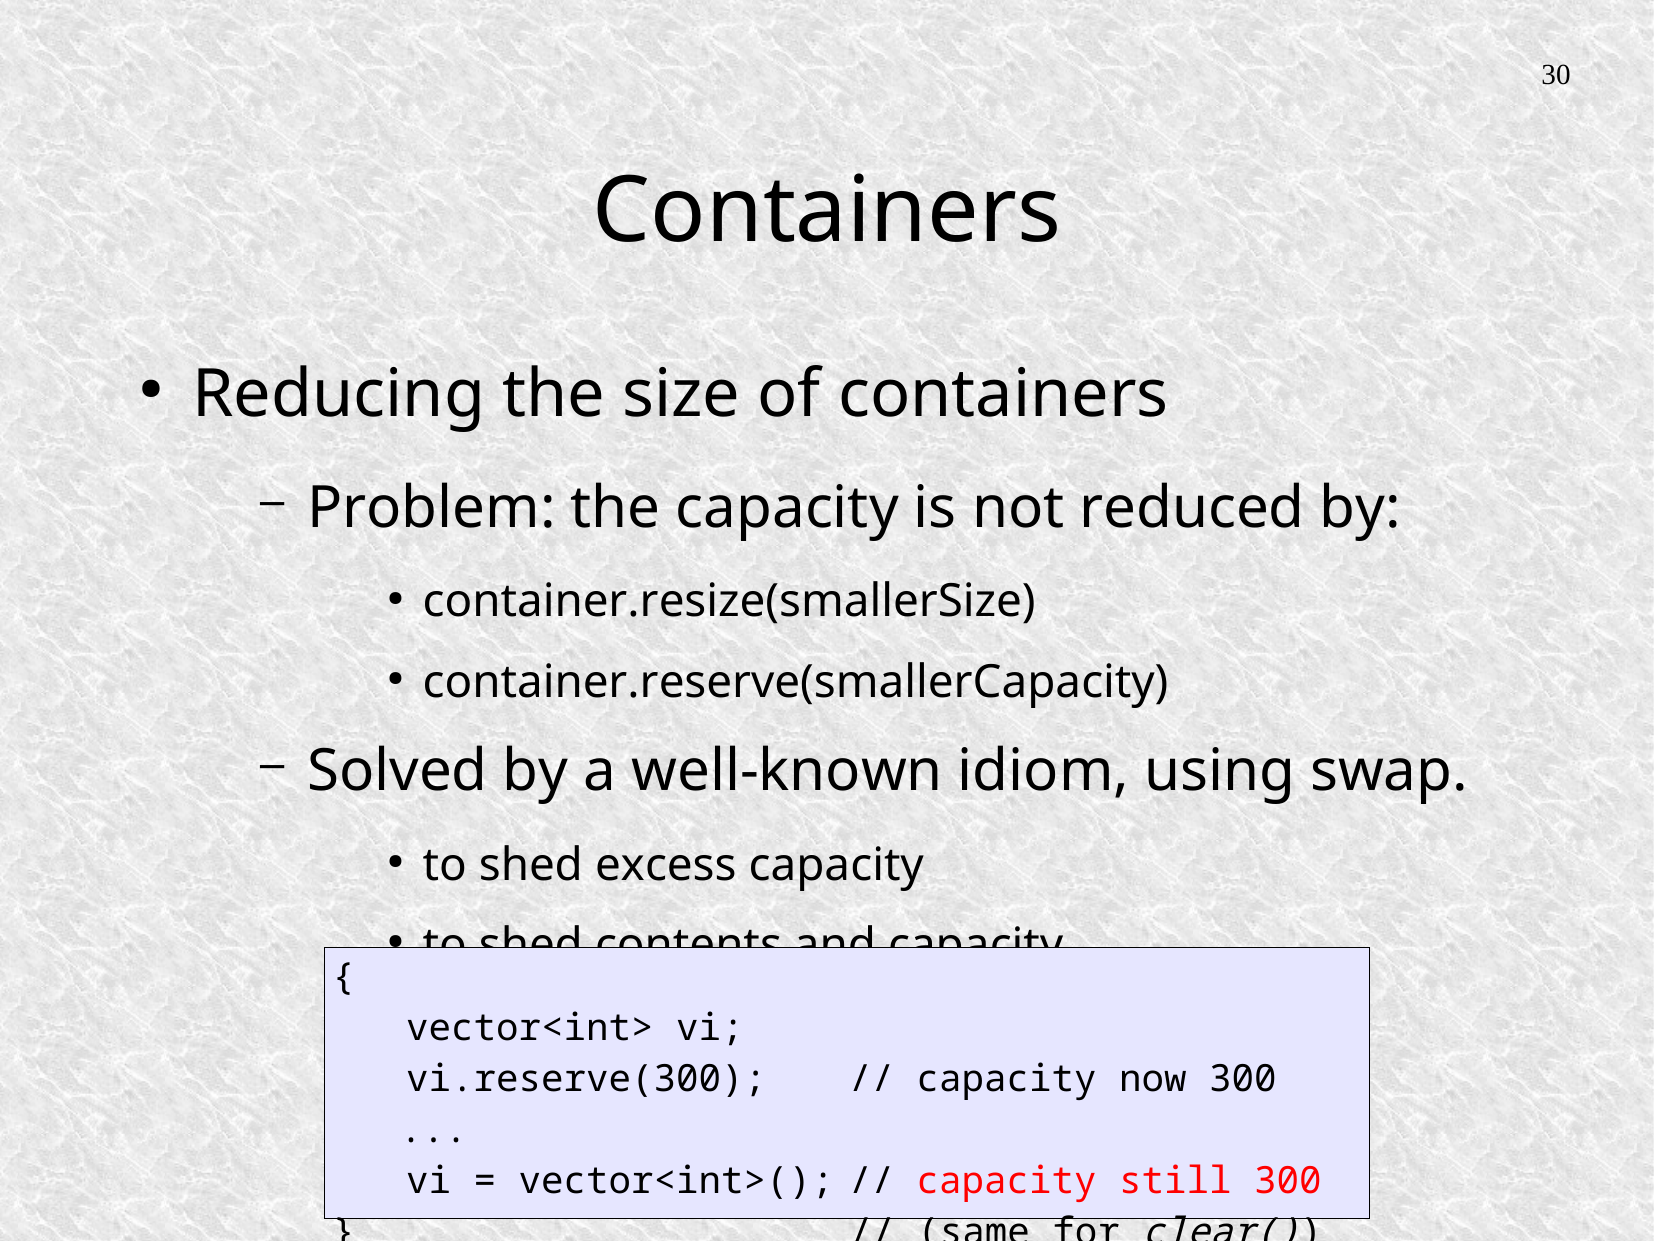

30
# Containers
Reducing the size of containers
Problem: the capacity is not reduced by:
container.resize(smallerSize)
container.reserve(smallerCapacity)
Solved by a well-known idiom, using swap.
to shed excess capacity
to shed contents and capacity
{
	vector<int> vi;
	vi.reserve(300);		// capacity now 300
 ...
	vi = vector<int>();	// capacity still 300
} // (same for clear())